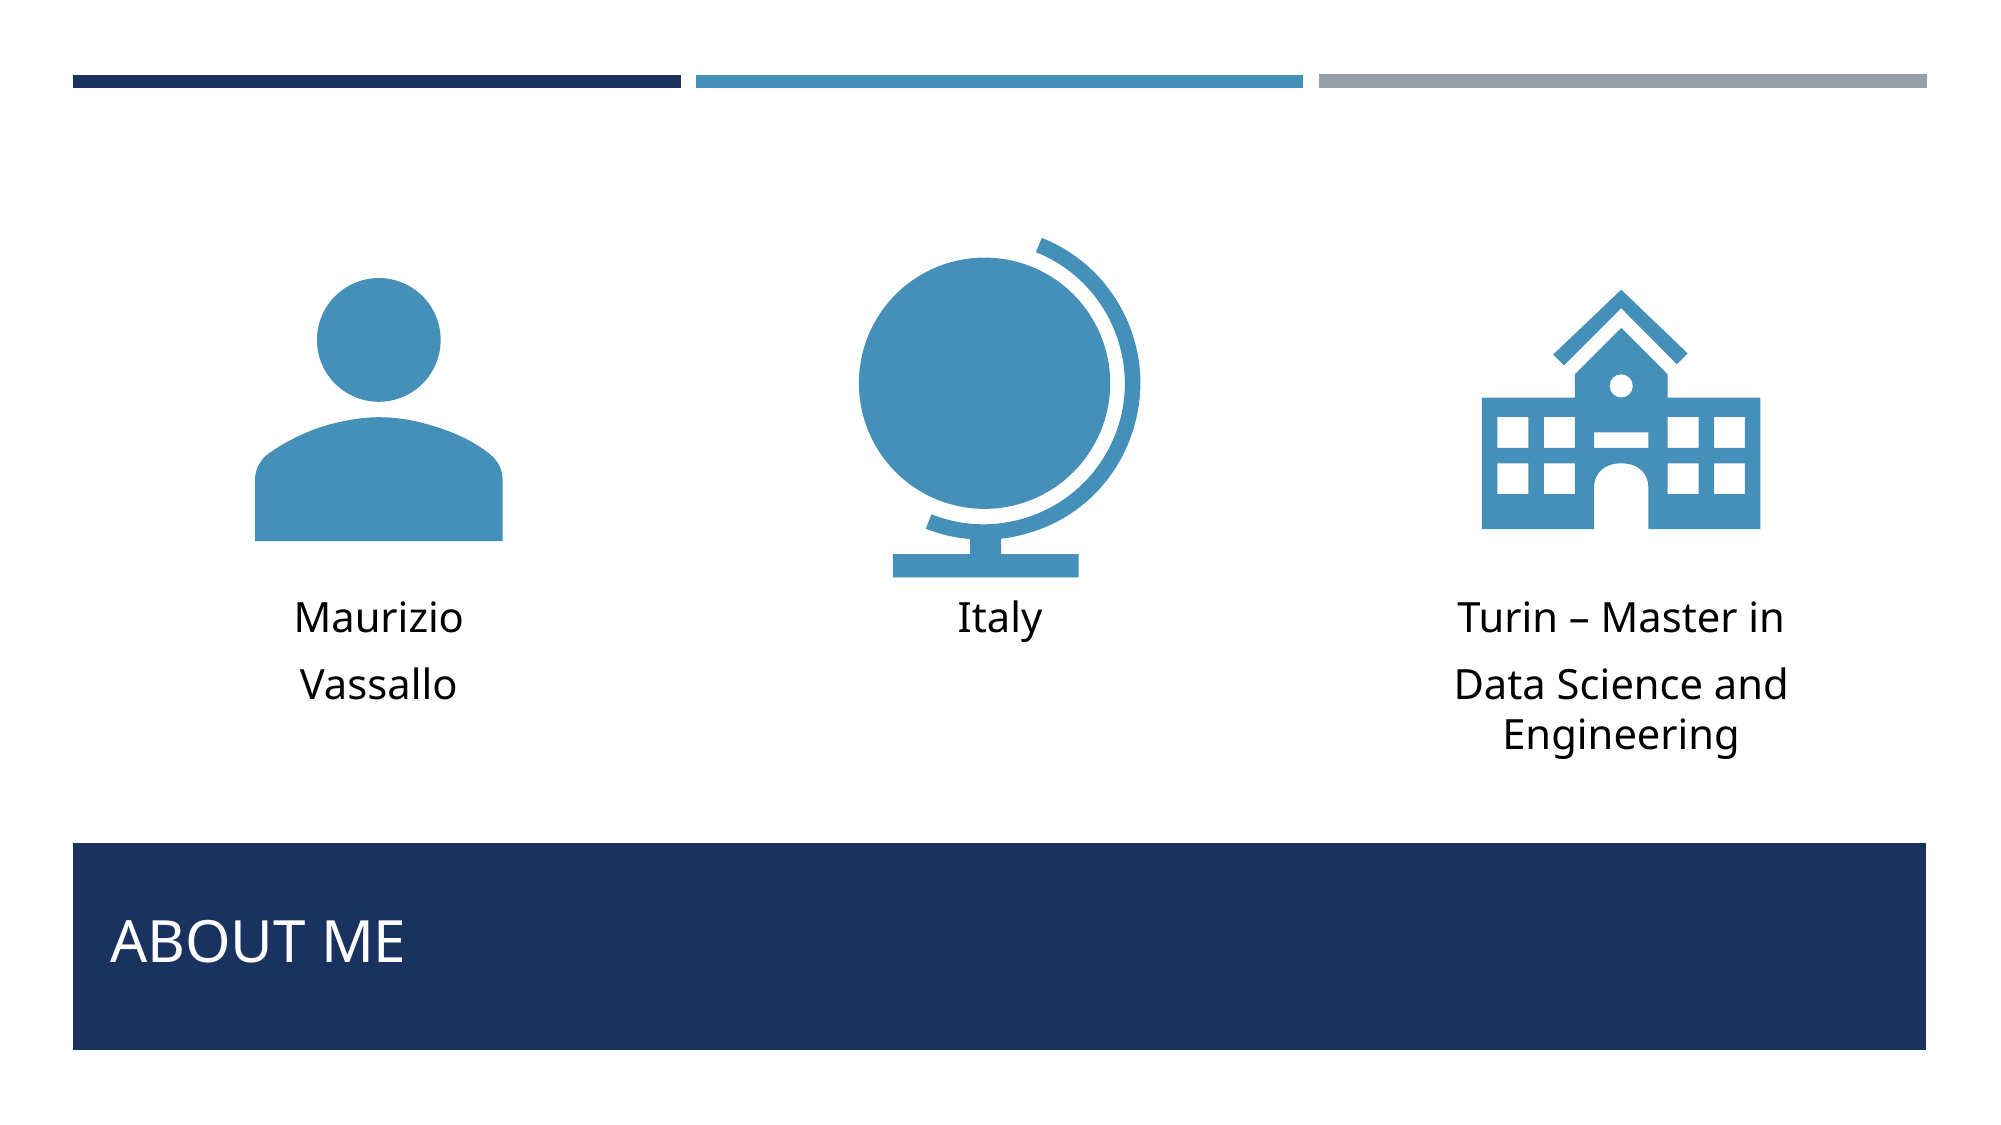

Maurizio
Vassallo
Italy
Turin – Master in
Data Science and Engineering
# ABOUT ME